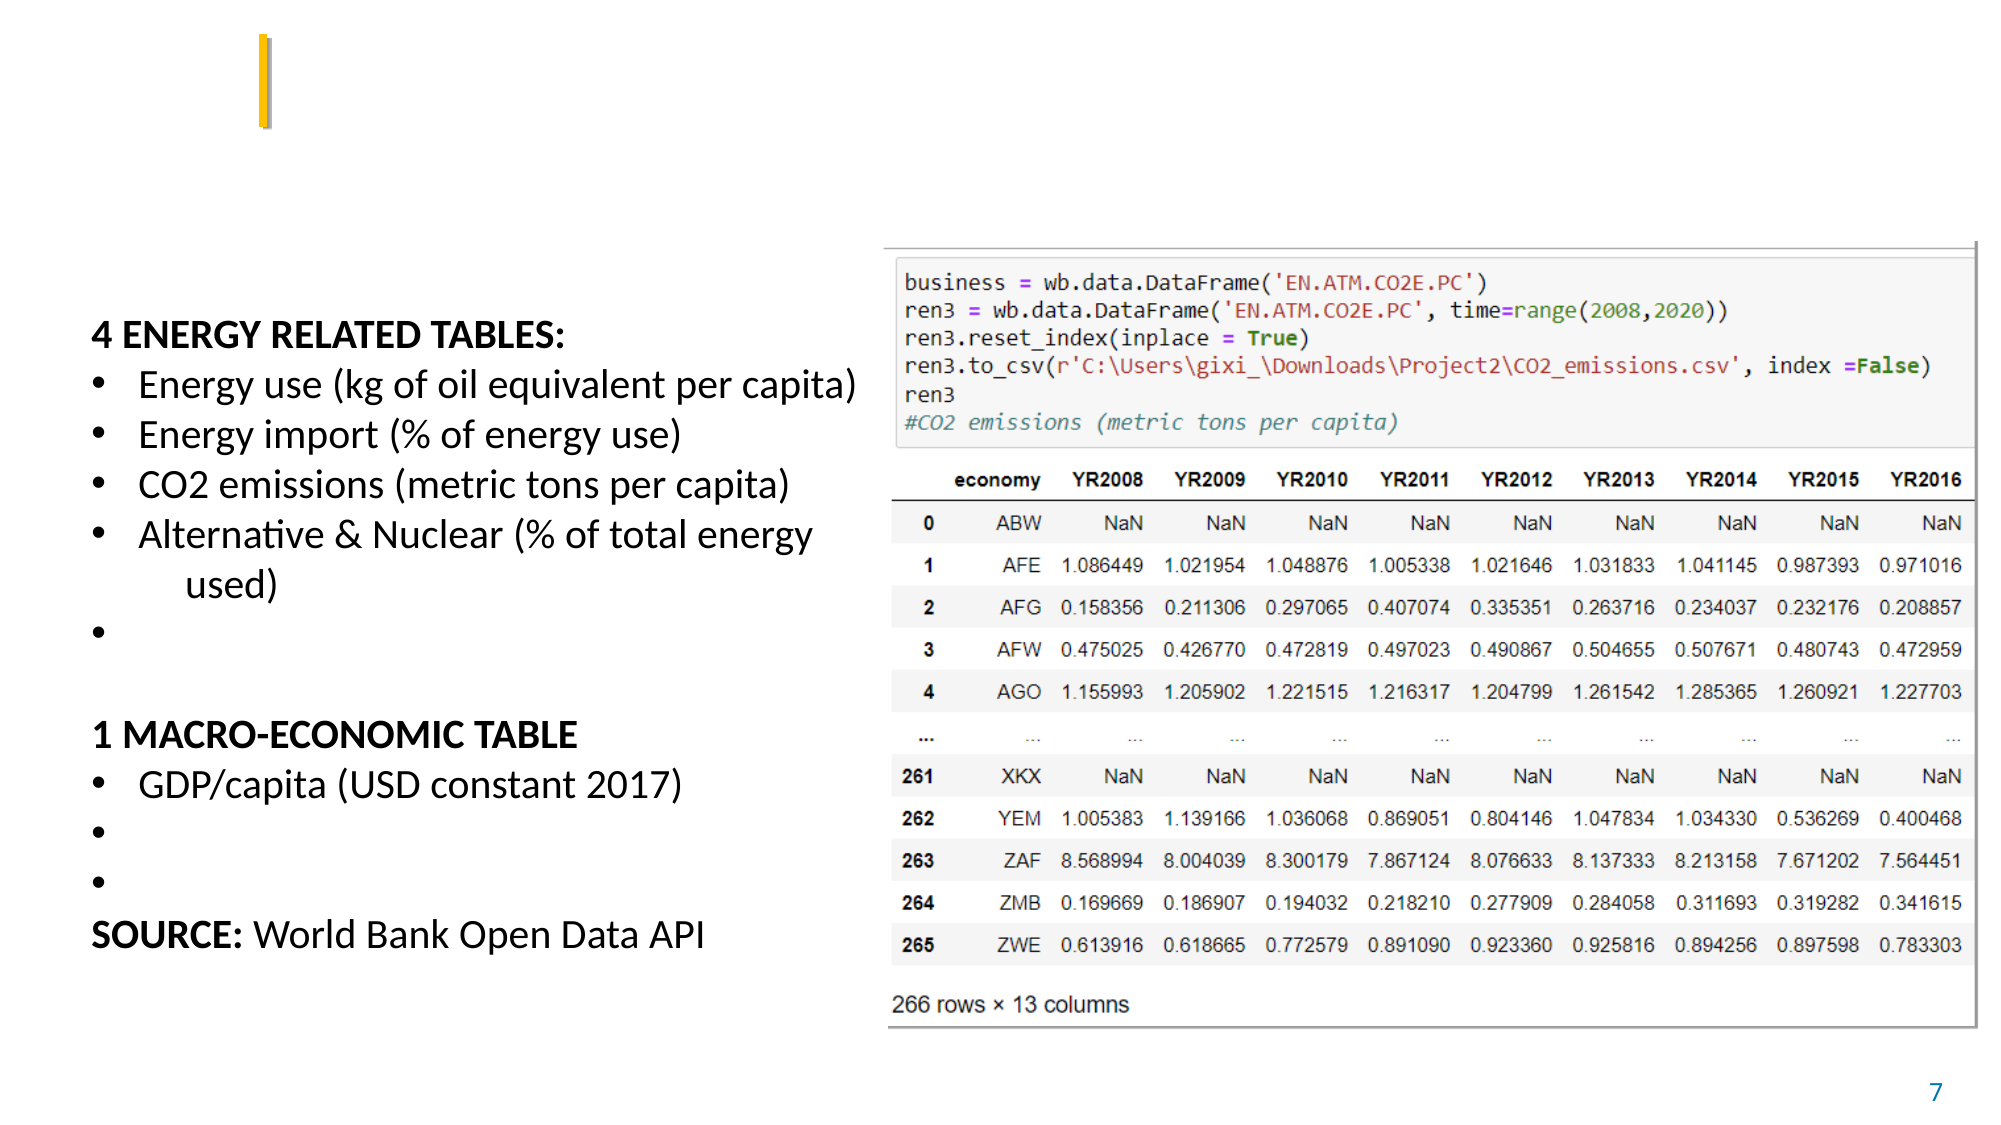

4 ENERGY RELATED TABLES:
Energy use (kg of oil equivalent per capita)
Energy import (% of energy use)
CO2 emissions (metric tons per capita)
Alternative & Nuclear (% of total energy used)
1 MACRO-ECONOMIC TABLE
GDP/capita (USD constant 2017)
SOURCE: World Bank Open Data API
# API Data Sourcing &Extraction
2